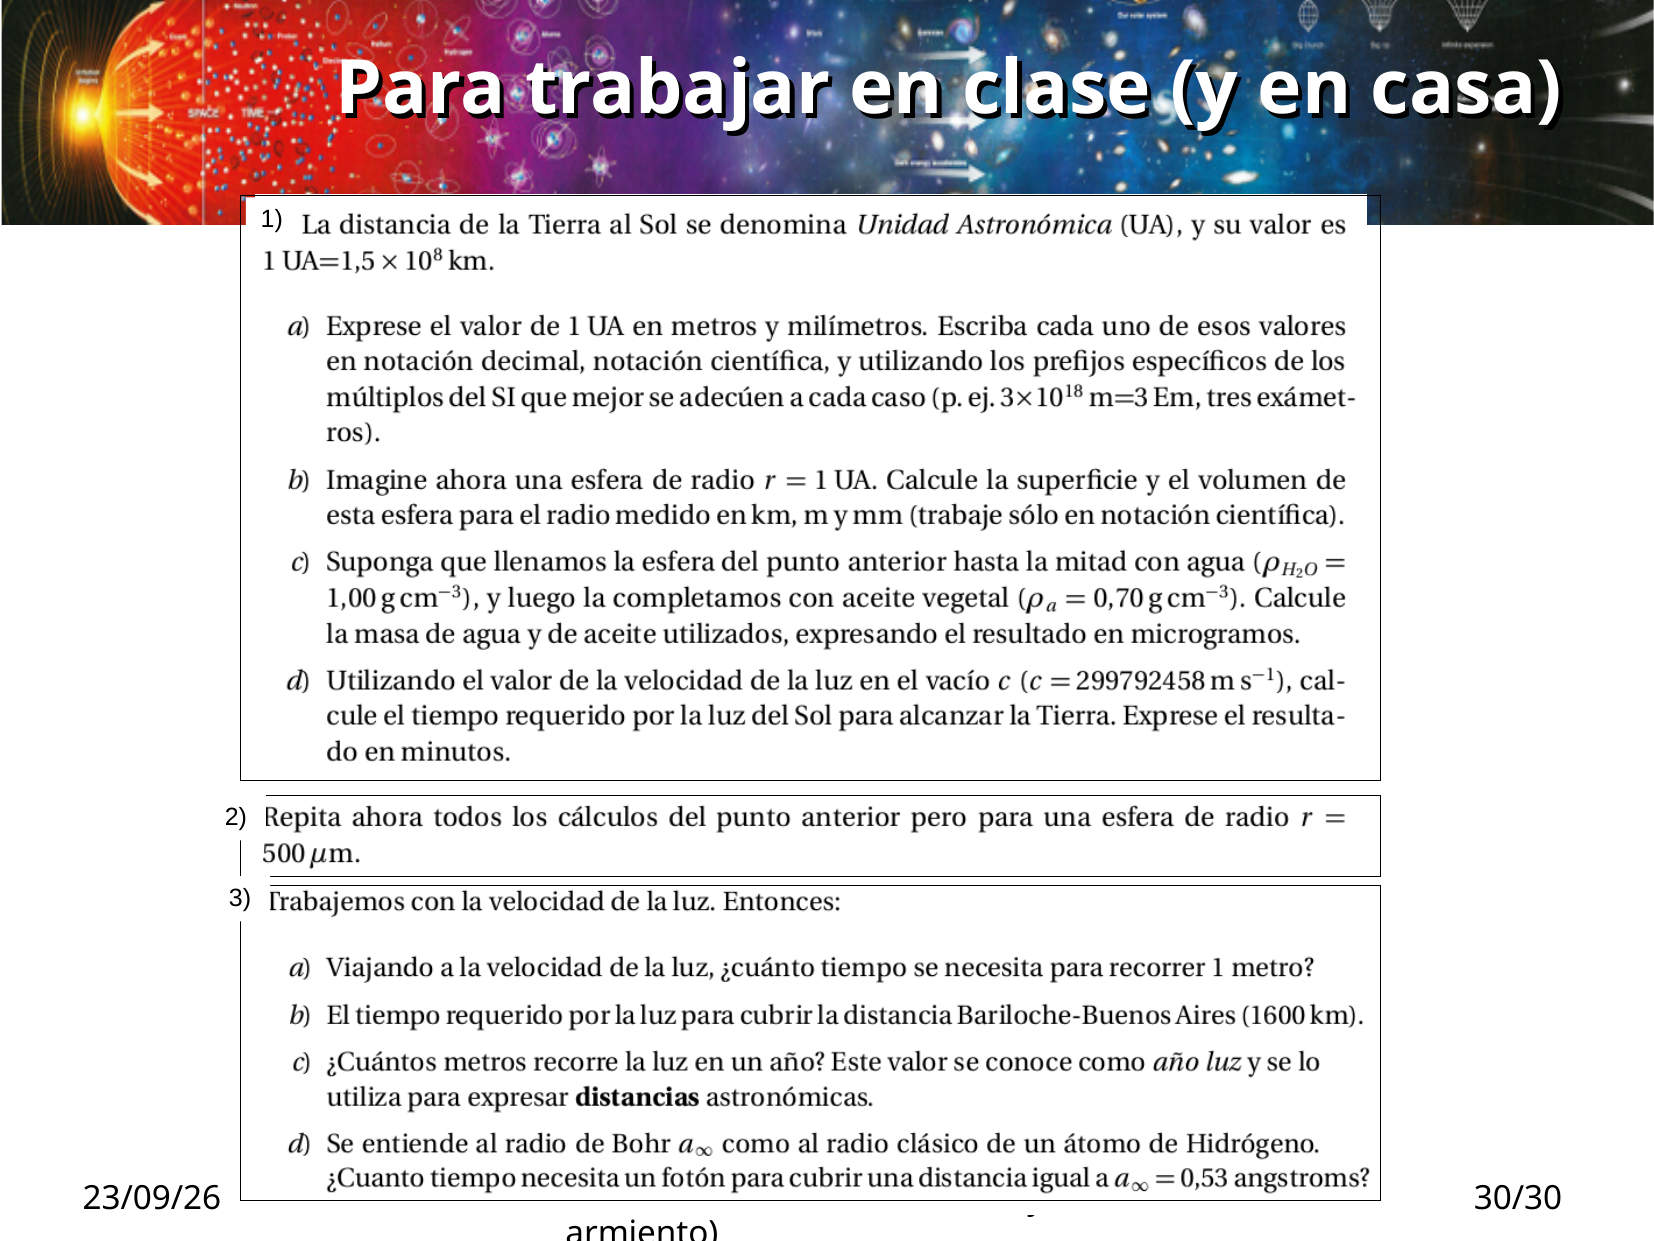

# Para trabajar en clase (y en casa)
1)
2)
3)
Introducción a la Física (Asorey-Sarmiento)
30